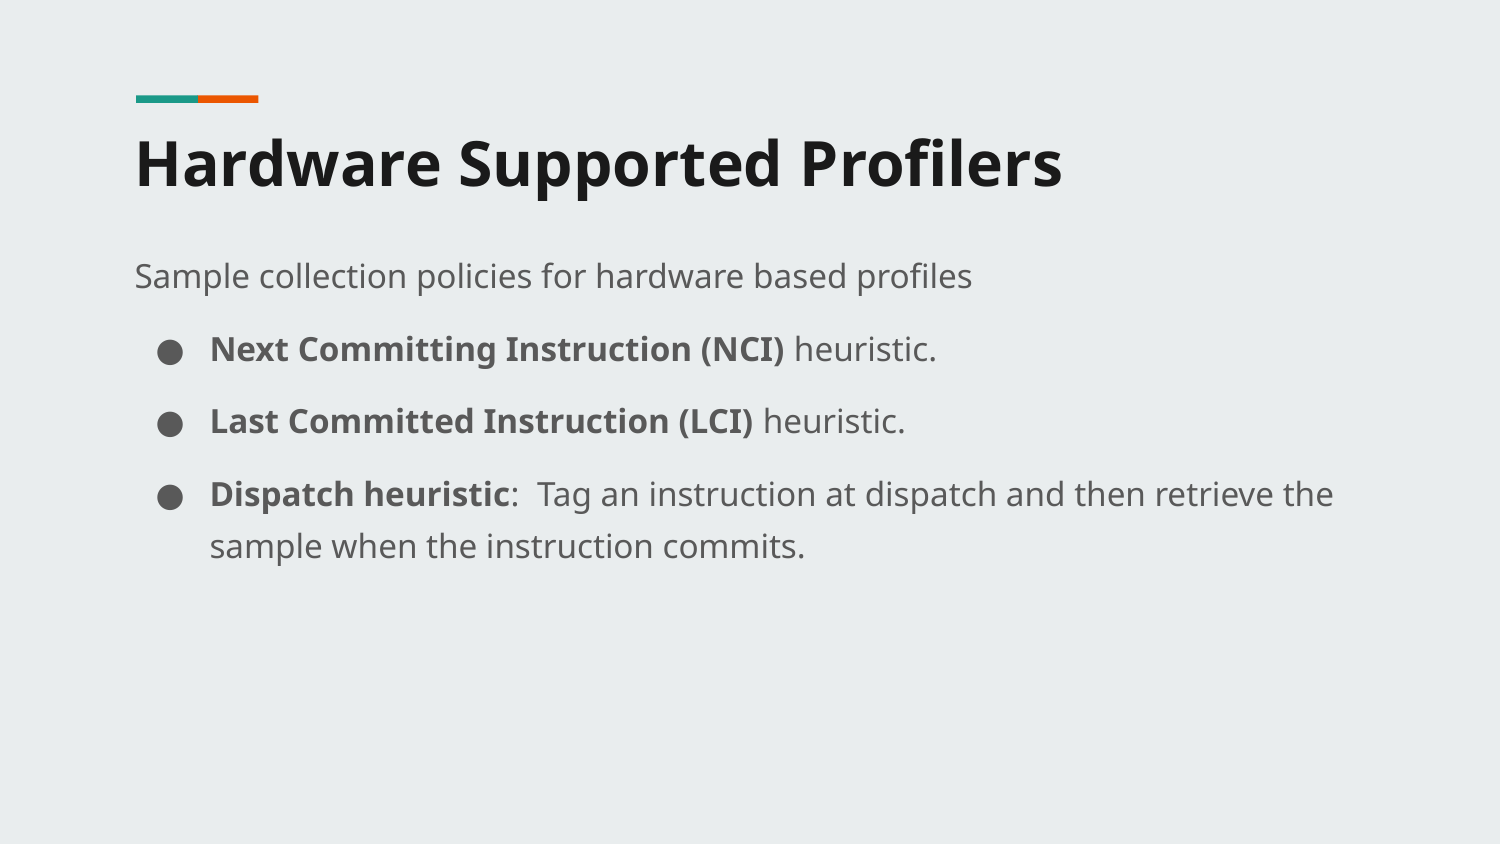

Hardware Supported Profilers
Sample collection policies for hardware based profiles
Next Committing Instruction (NCI) heuristic.
Last Committed Instruction (LCI) heuristic.
Dispatch heuristic: Tag an instruction at dispatch and then retrieve the sample when the instruction commits.